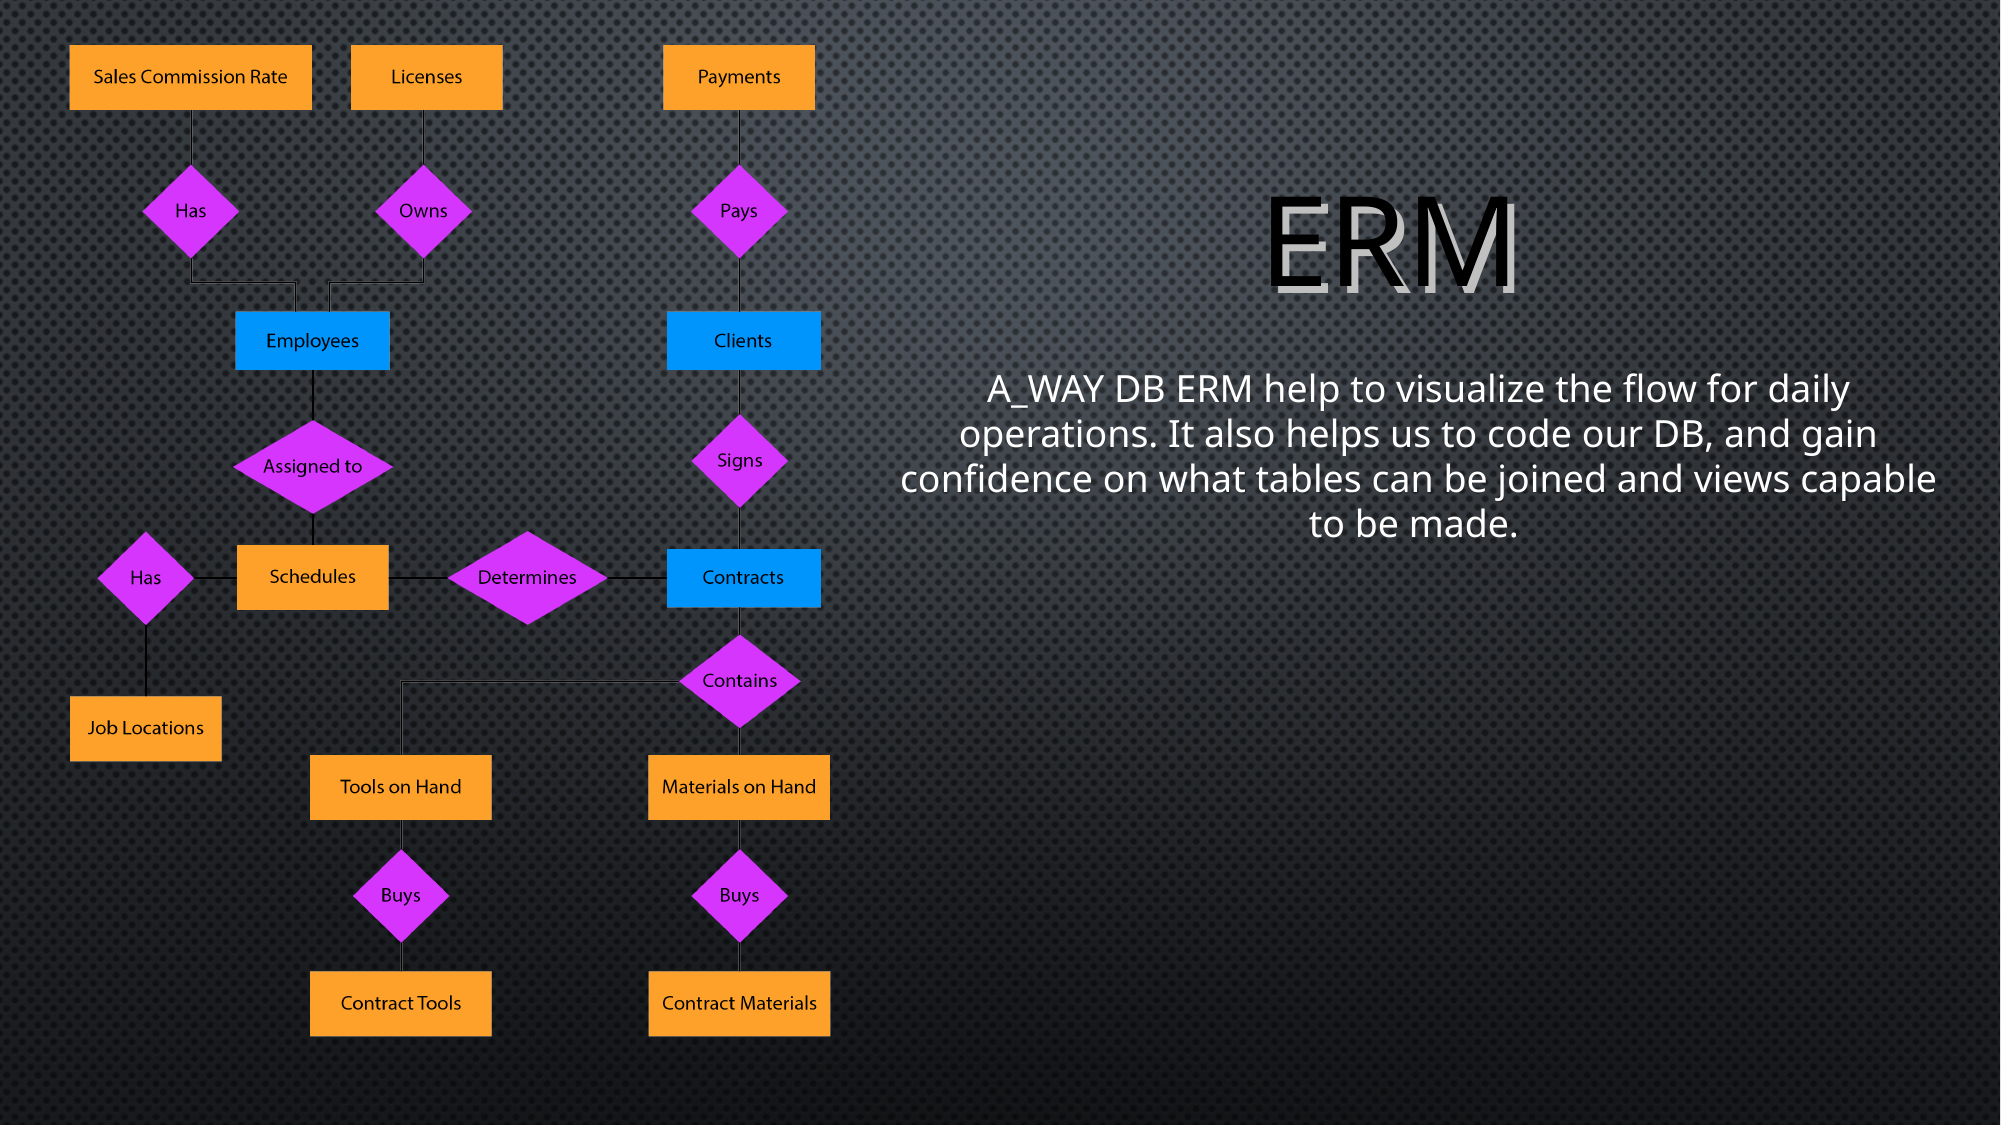

# ERM
A_WAY DB ERM help to visualize the flow for daily operations. It also helps us to code our DB, and gain confidence on what tables can be joined and views capable to be made.